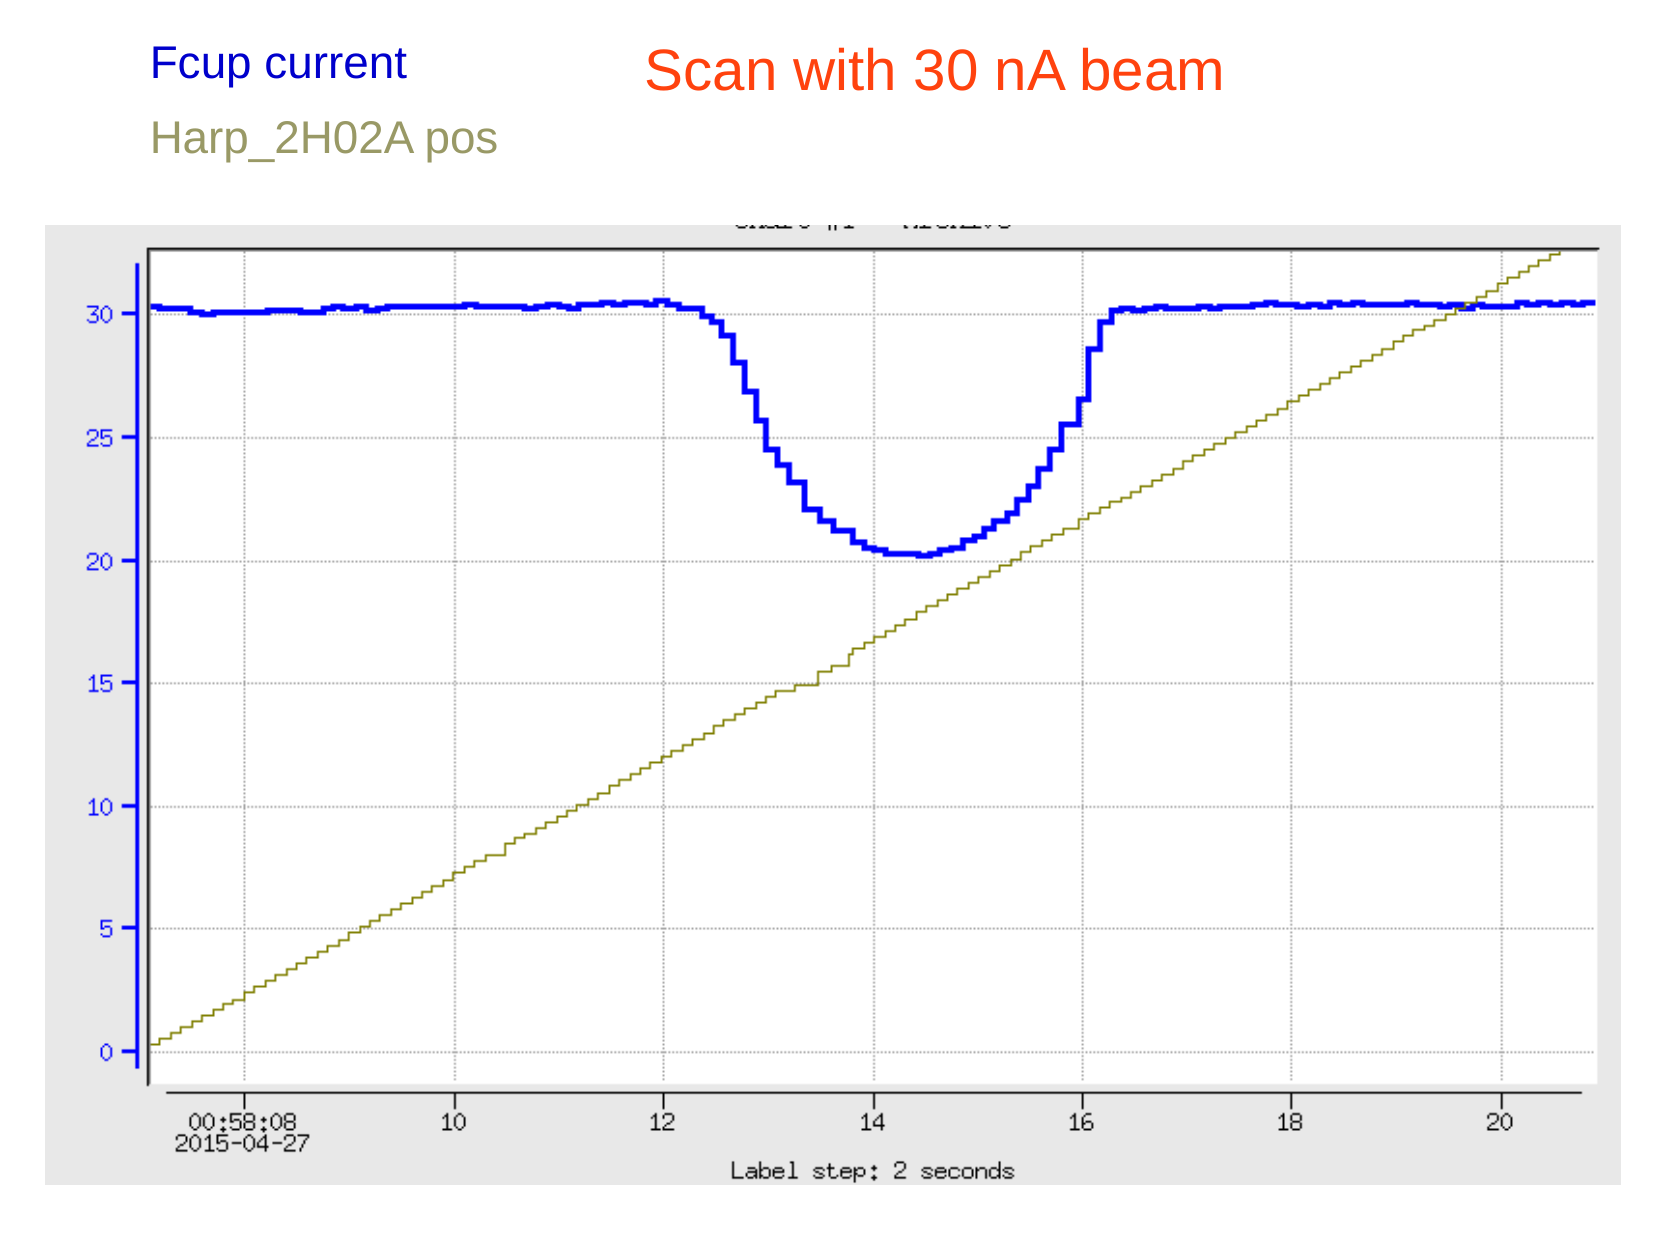

Scan with 30 nA beam
Fcup current
Harp_2H02A pos